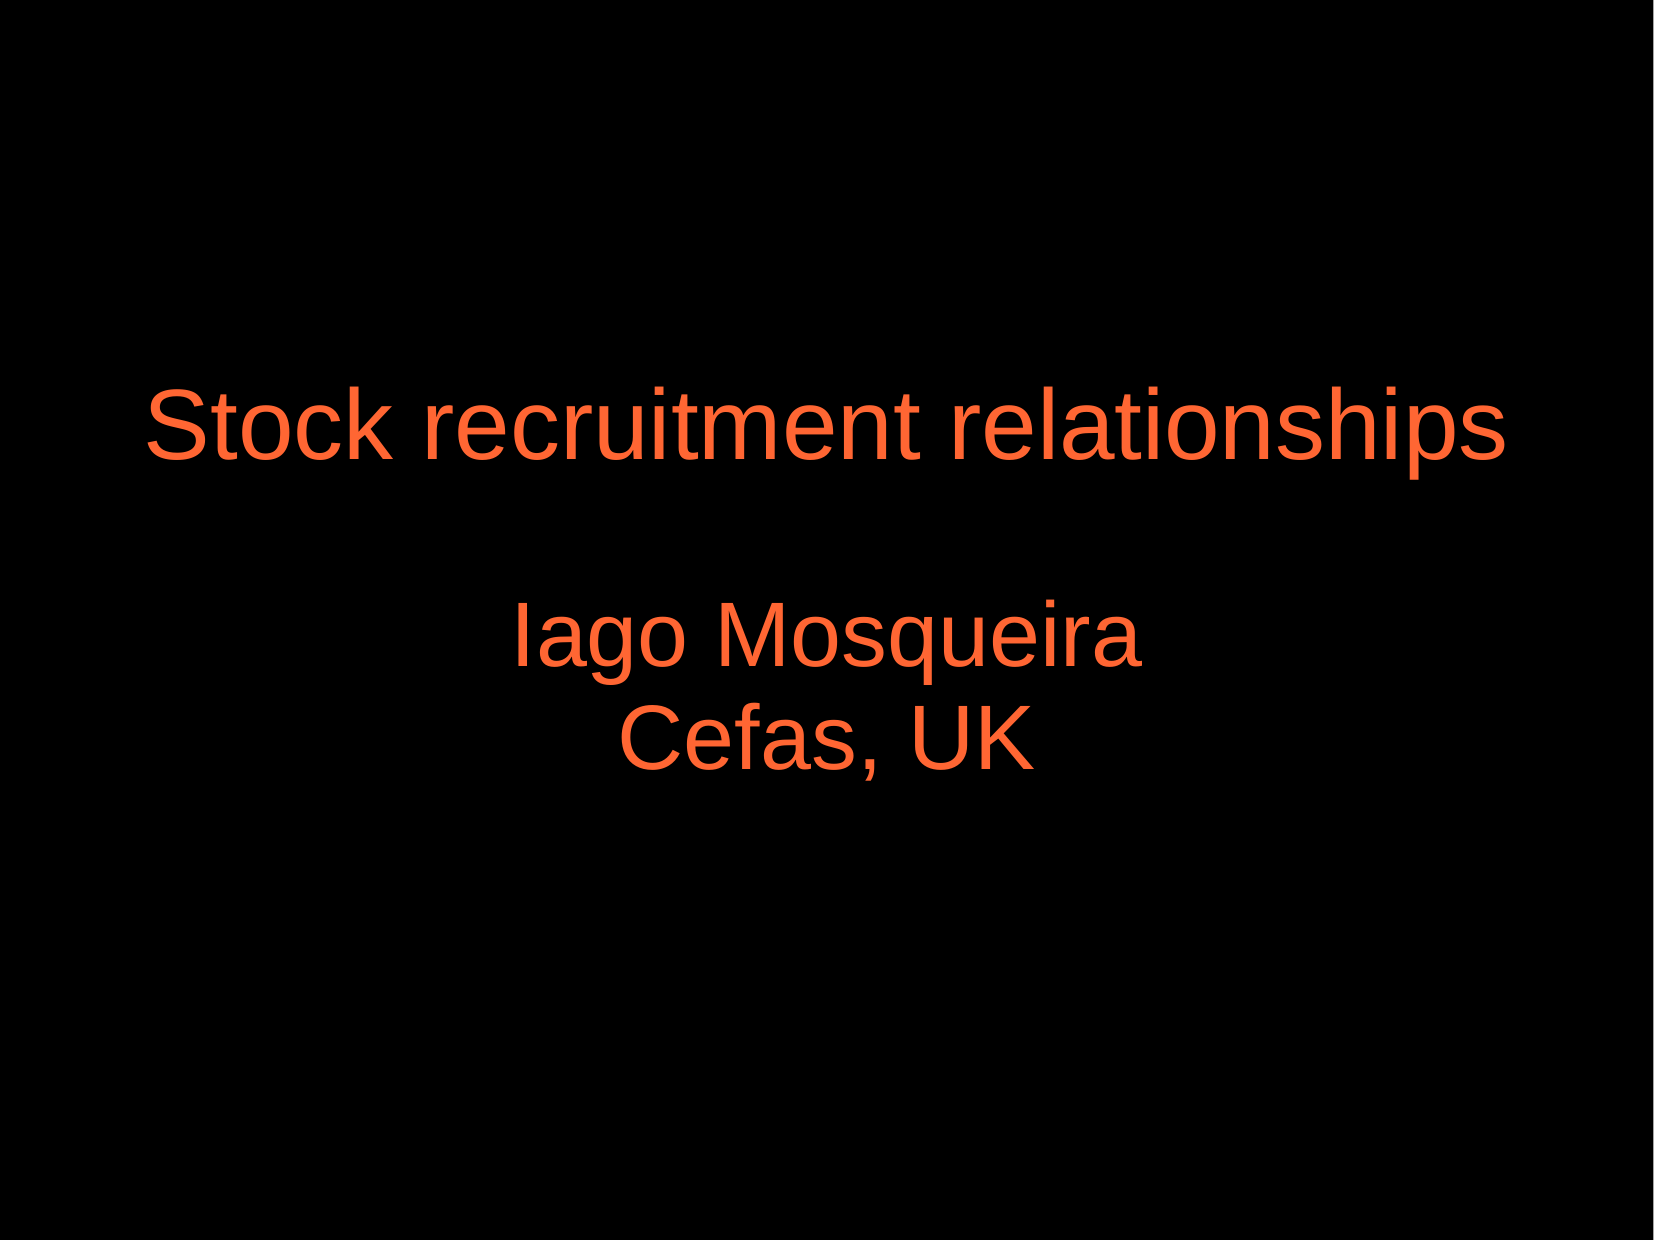

# Stock recruitment relationships
Iago Mosqueira
Cefas, UK